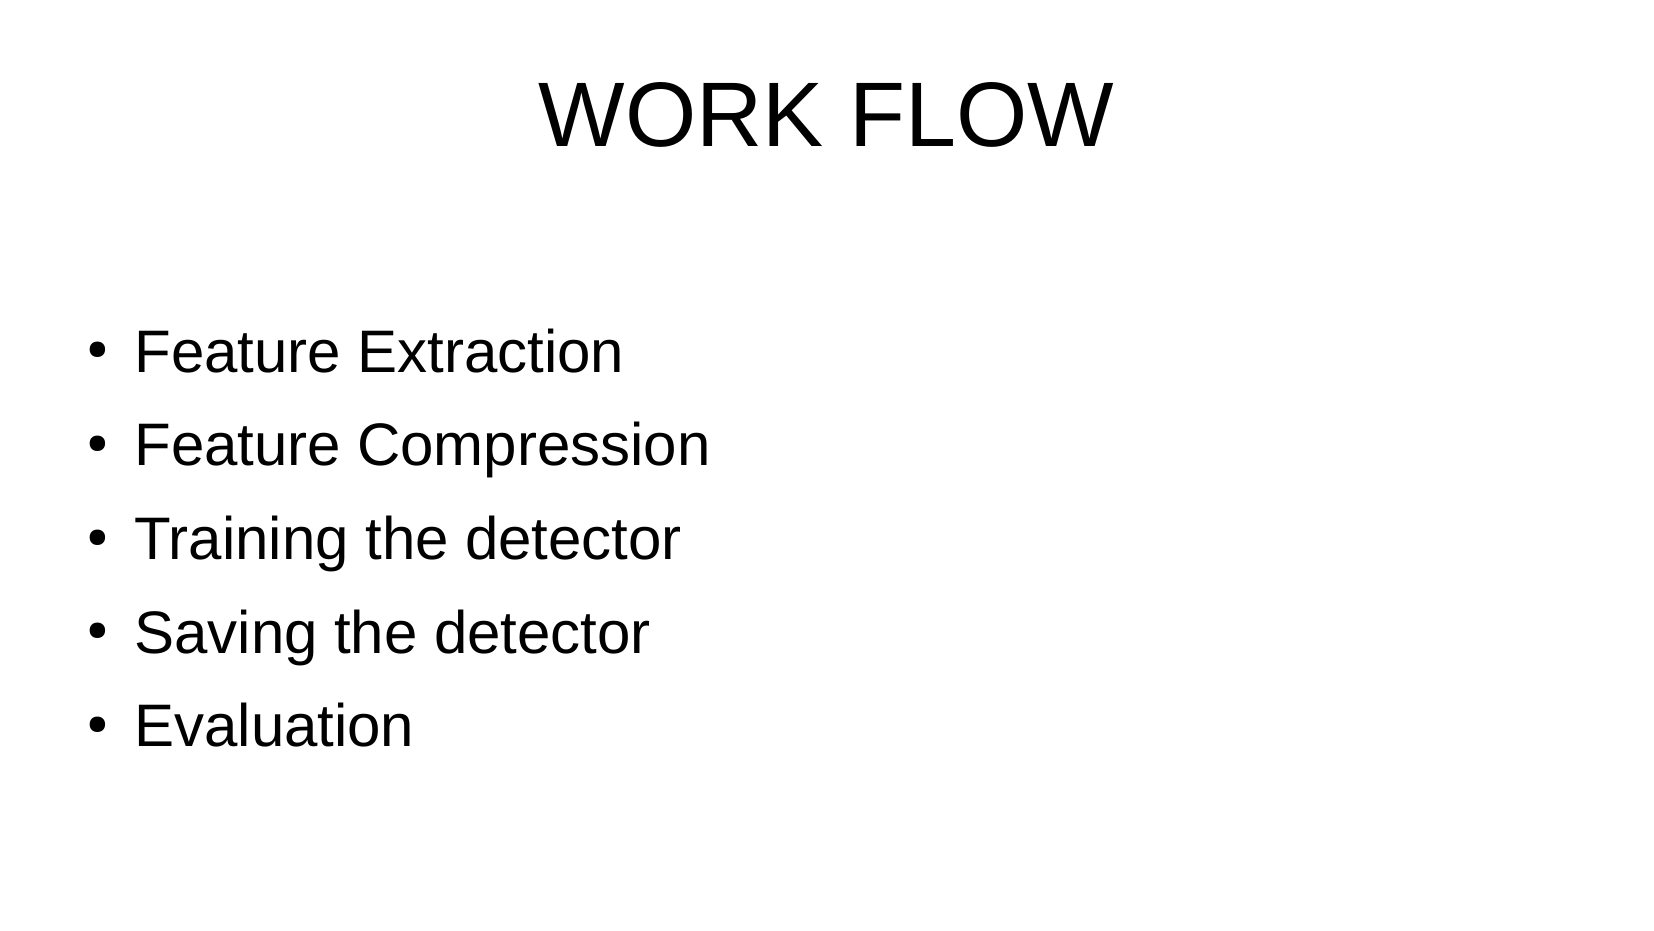

# WORK FLOW
Feature Extraction
Feature Compression
Training the detector
Saving the detector
Evaluation